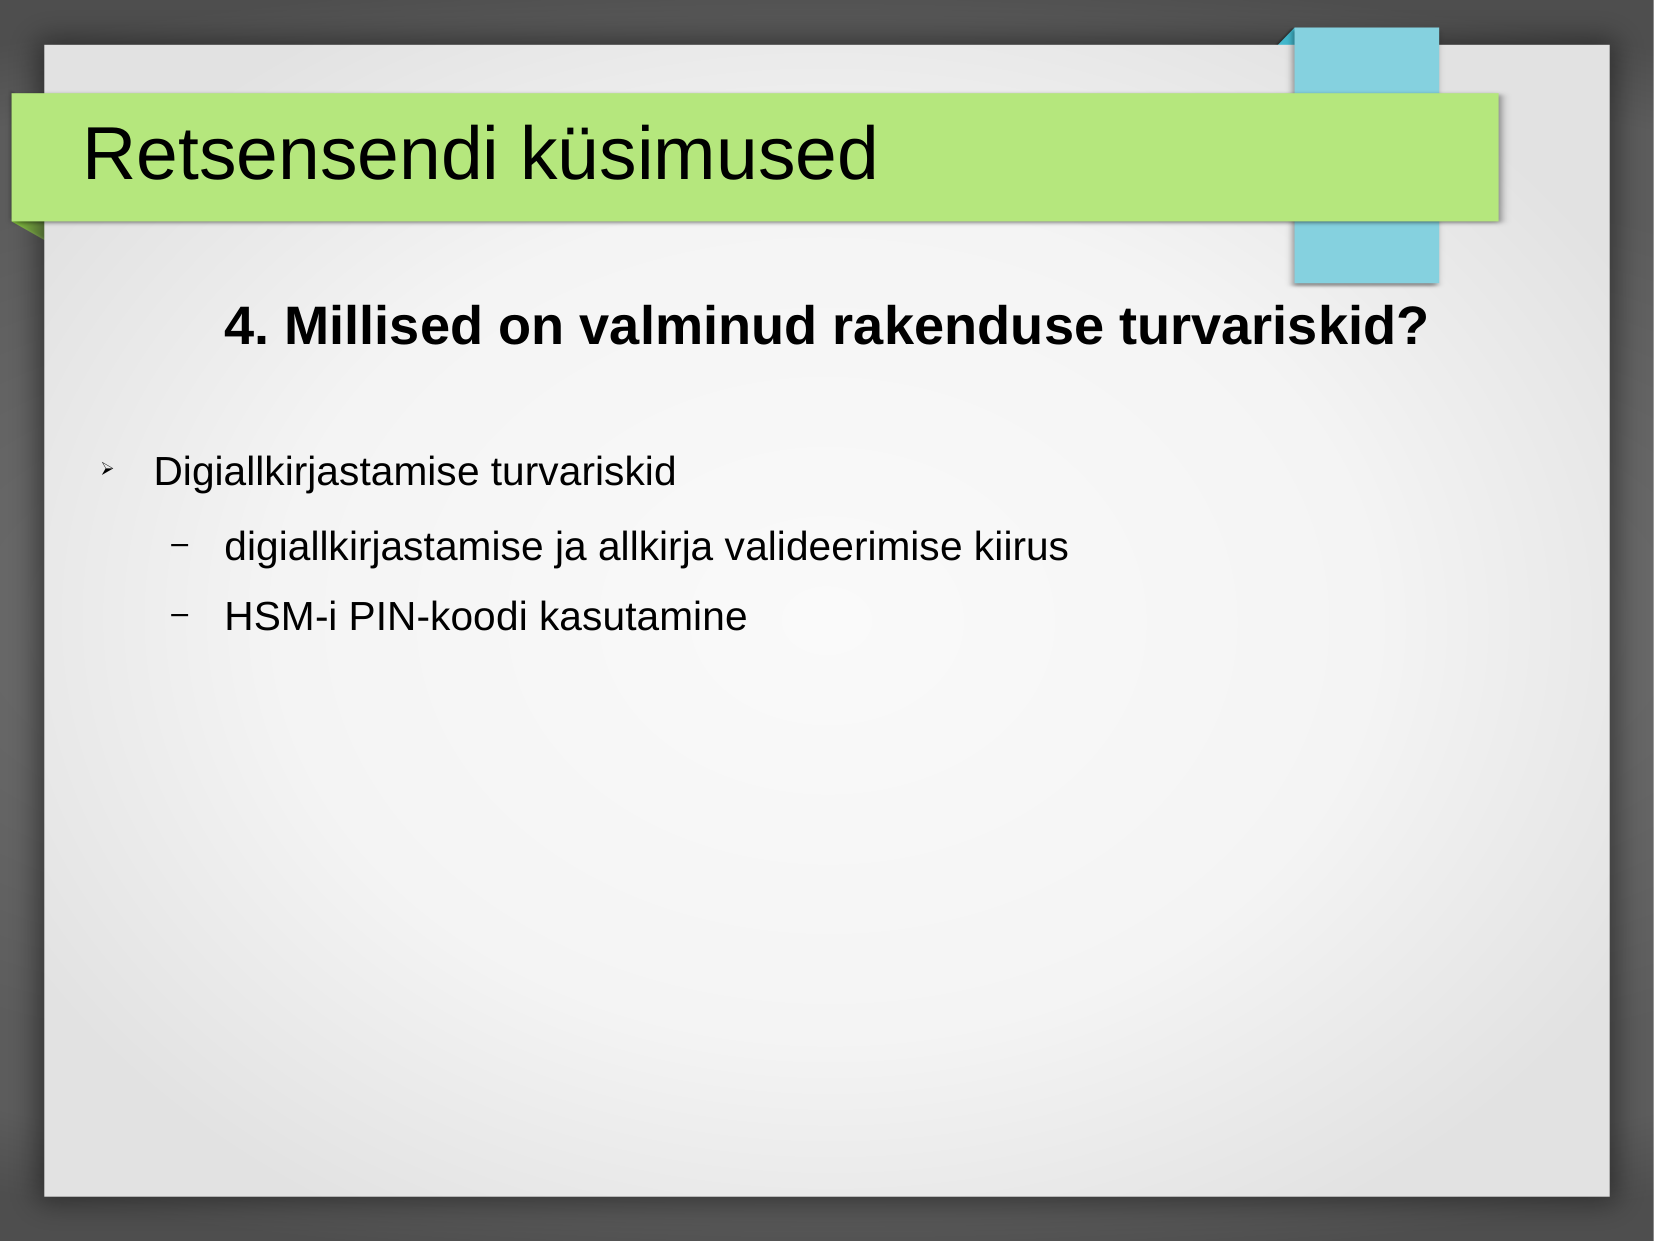

# Retsensendi küsimused
4. Millised on valminud rakenduse turvariskid?
Digiallkirjastamise turvariskid
digiallkirjastamise ja allkirja valideerimise kiirus
HSM-i PIN-koodi kasutamine